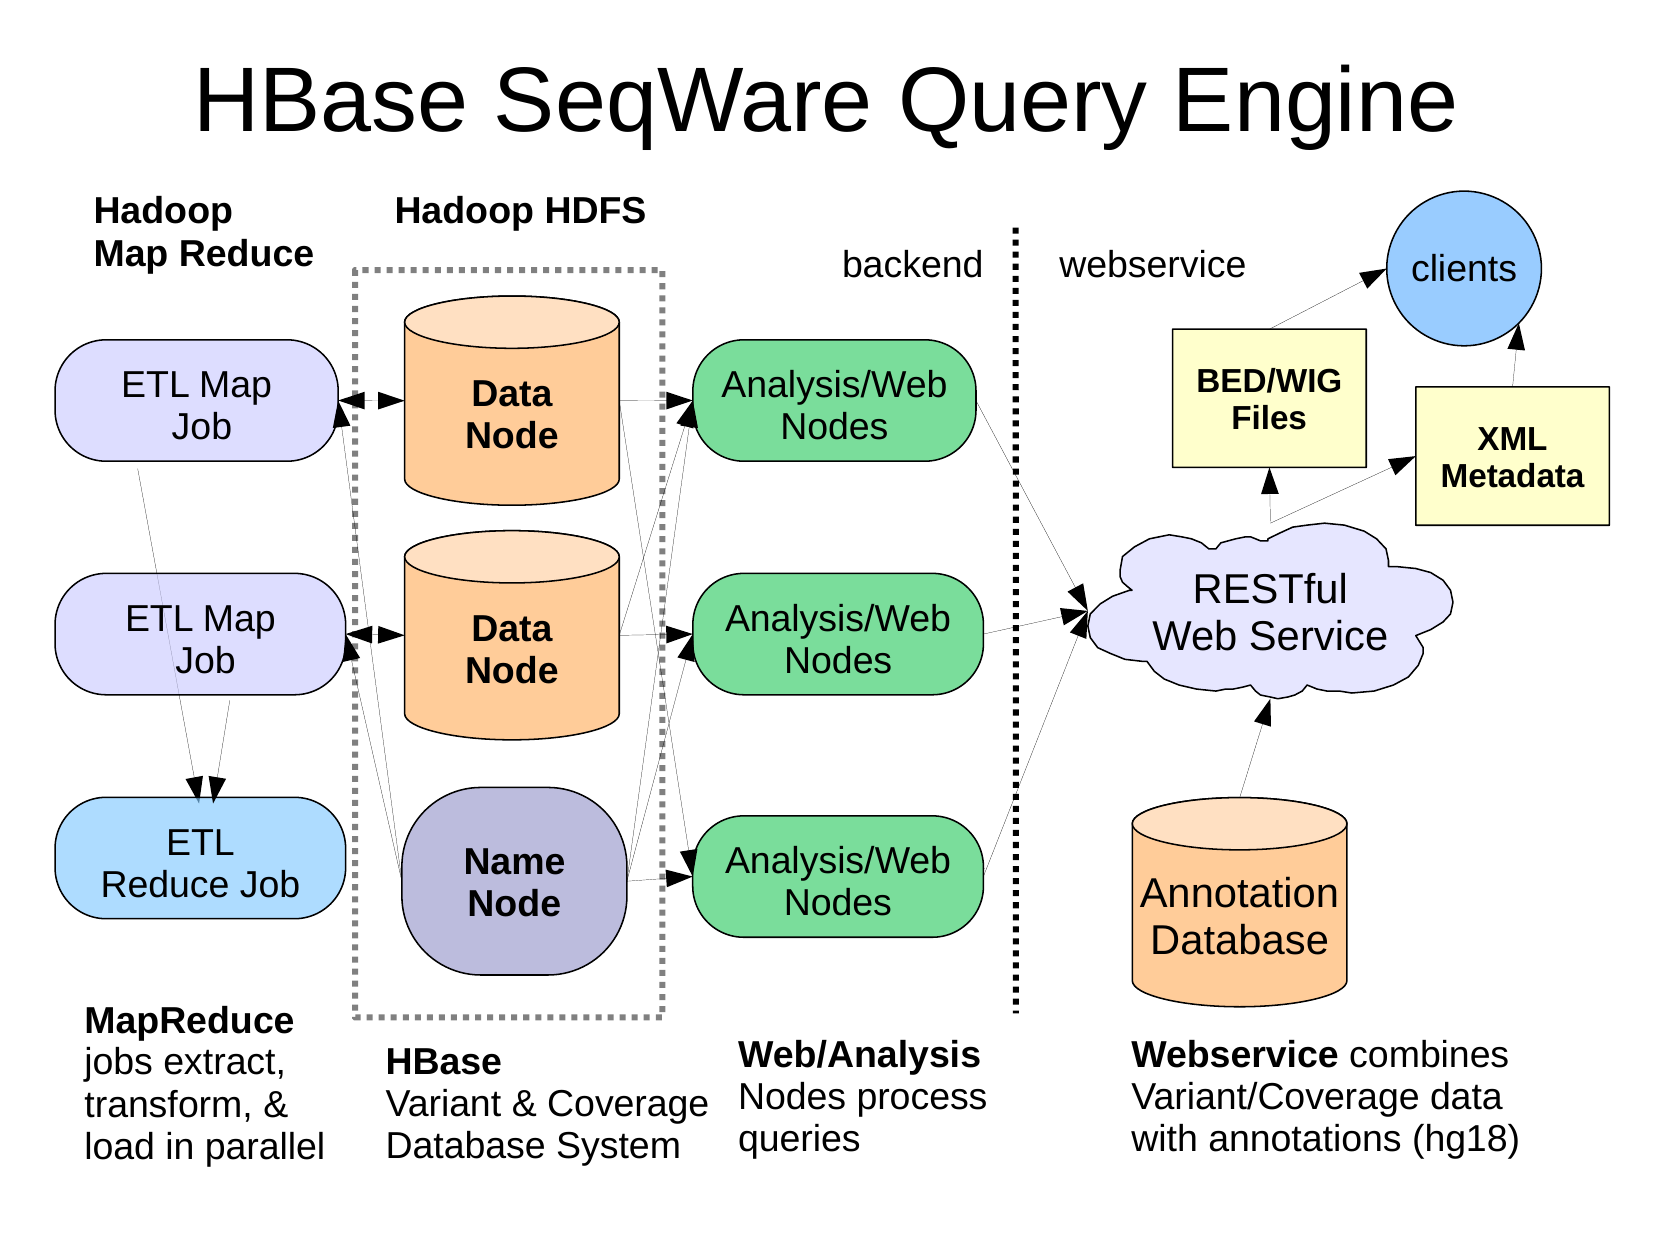

# HBase SeqWare Query Engine
Hadoop HDFS
Hadoop
Map Reduce
clients
backend
webservice
Data
Node
BED/WIG
Files
ETL Map
 Job
Analysis/Web Nodes
XML
Metadata
RESTful
Web Service
Data
Node
ETL Map
 Job
Analysis/Web Nodes
Name
Node
ETL
Reduce Job
Annotation
Database
Analysis/Web Nodes
MapReduce
jobs extract,
transform, &
load in parallel
Web/Analysis
Nodes process
queries
Webservice combines
Variant/Coverage data
with annotations (hg18)
HBase
Variant & Coverage
Database System